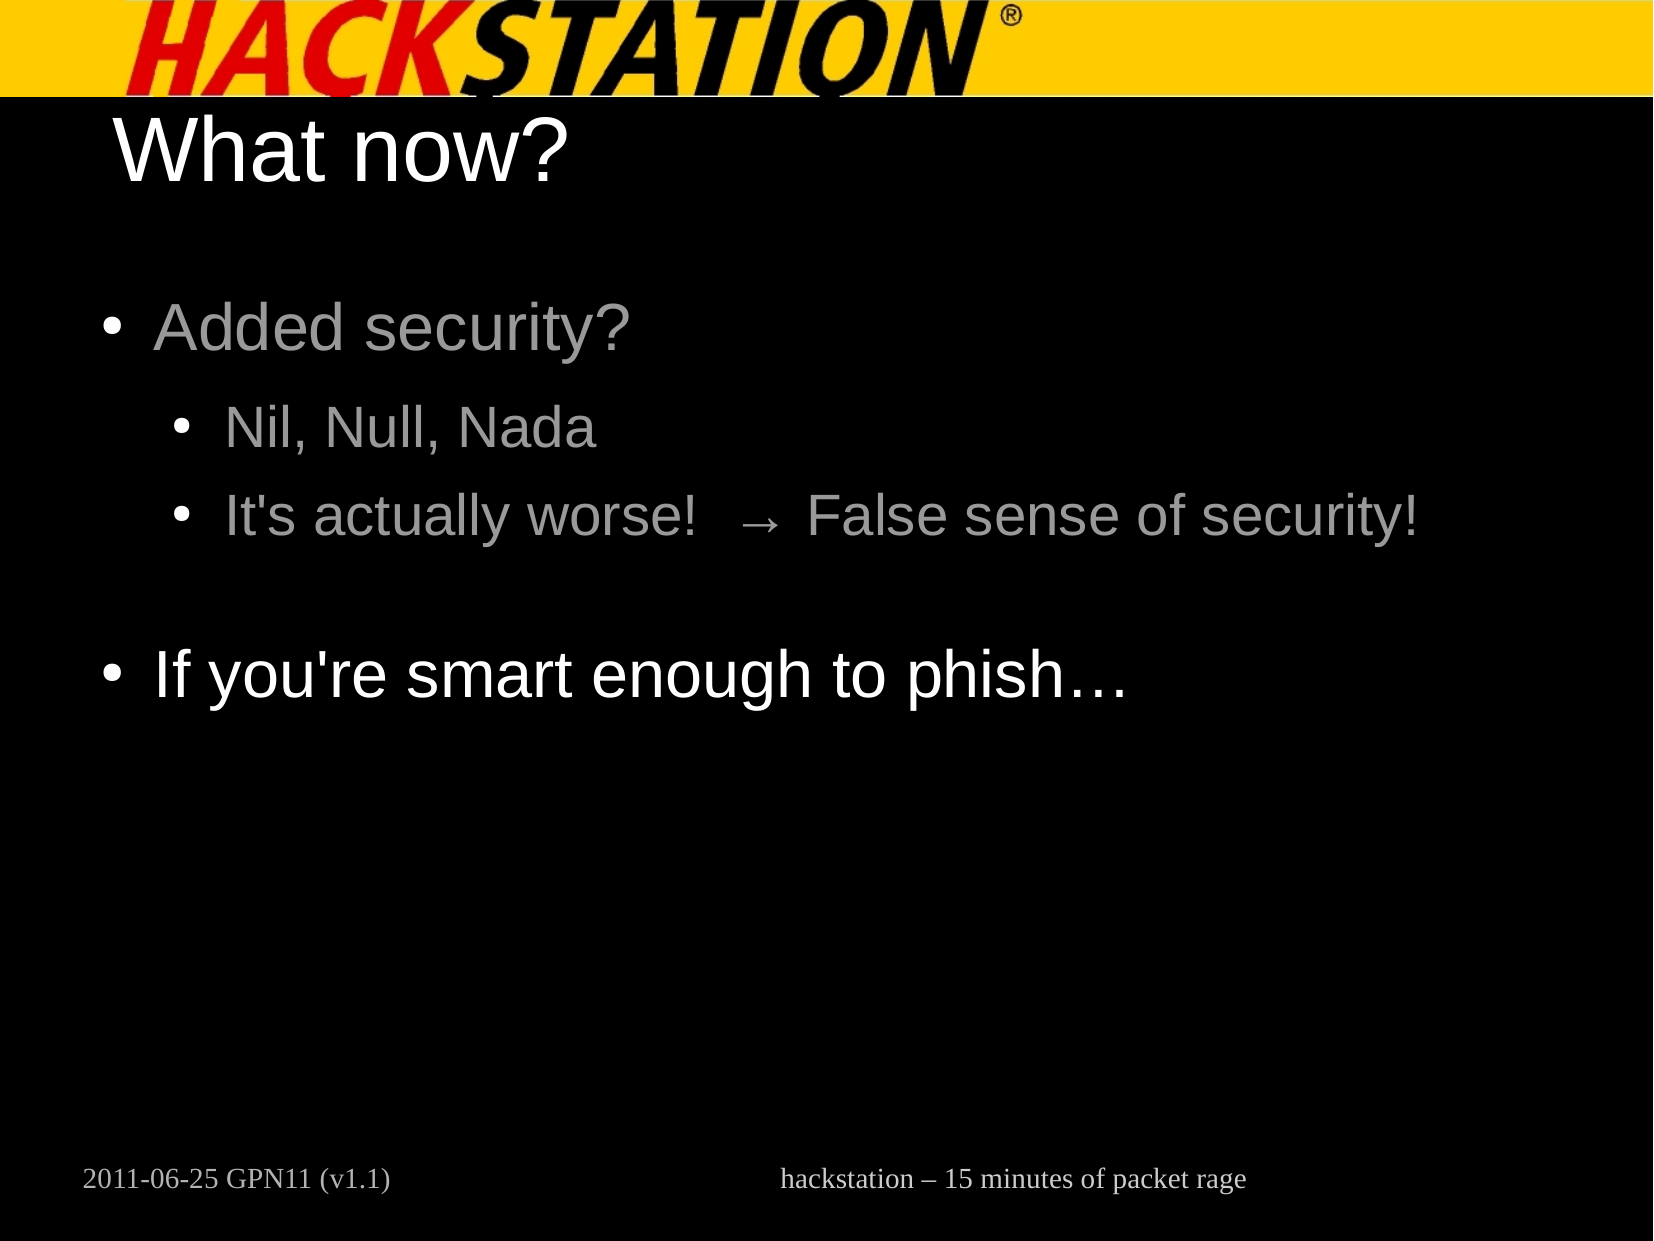

# What now?
Added security?
Nil, Null, Nada
It's actually worse! → False sense of security!
If you're smart enough to phish…